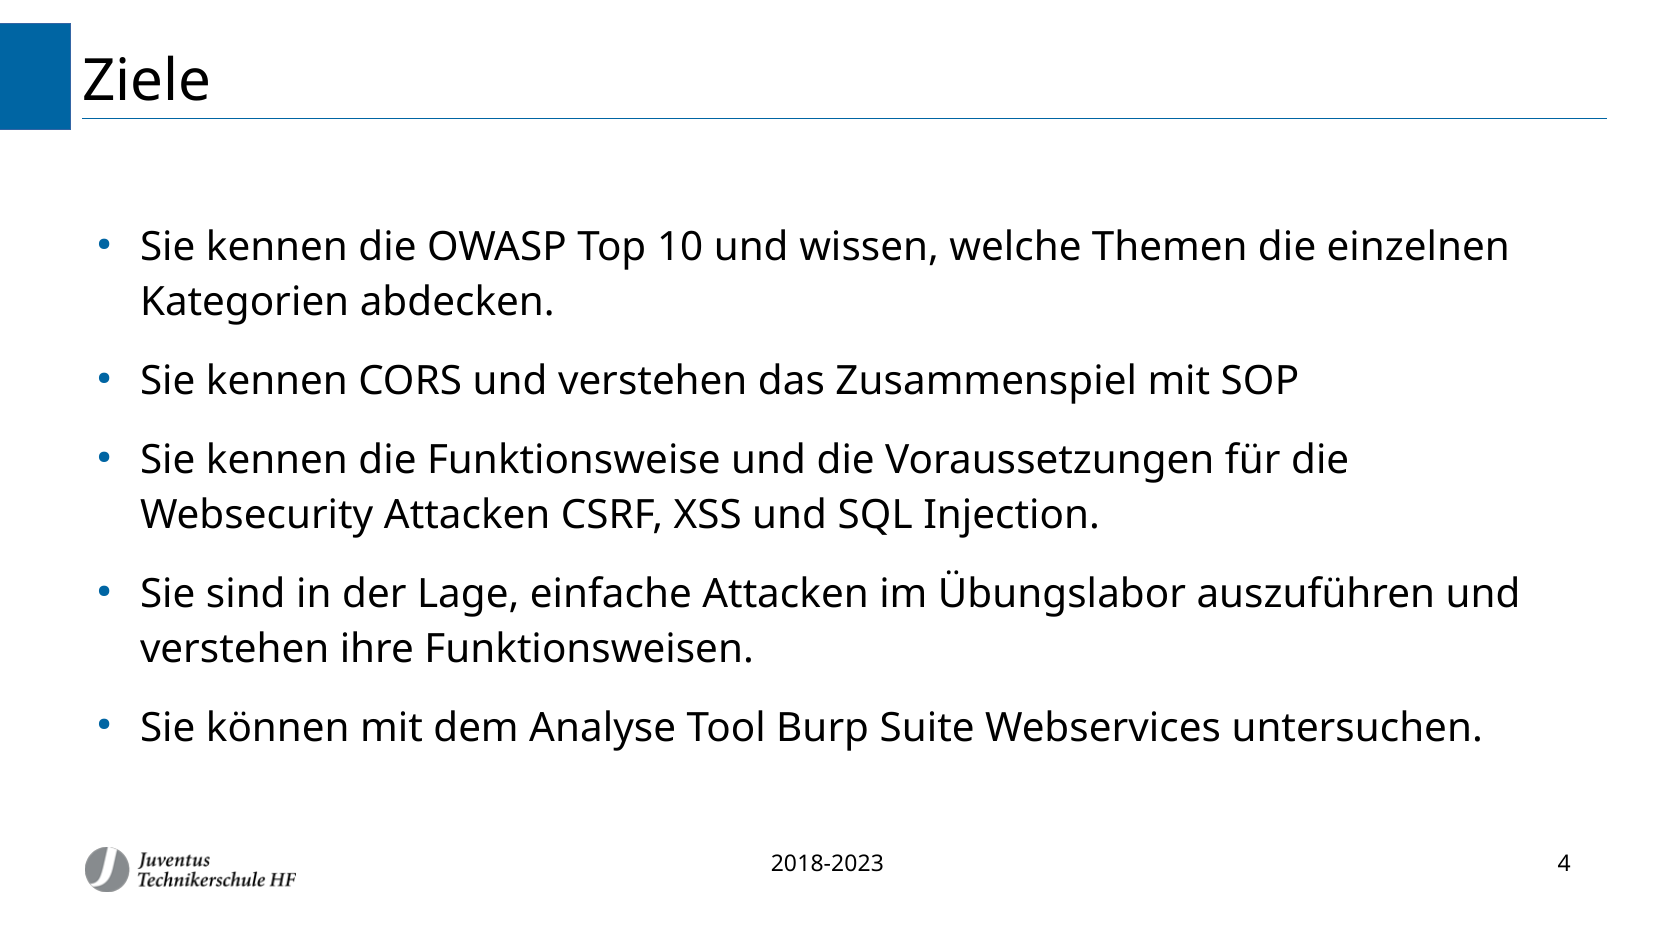

# Ziele
Sie kennen die OWASP Top 10 und wissen, welche Themen die einzelnen Kategorien abdecken.
Sie kennen CORS und verstehen das Zusammenspiel mit SOP
Sie kennen die Funktionsweise und die Voraussetzungen für die Websecurity Attacken CSRF, XSS und SQL Injection.
Sie sind in der Lage, einfache Attacken im Übungslabor auszuführen und verstehen ihre Funktionsweisen.
Sie können mit dem Analyse Tool Burp Suite Webservices untersuchen.
2018-2023
4